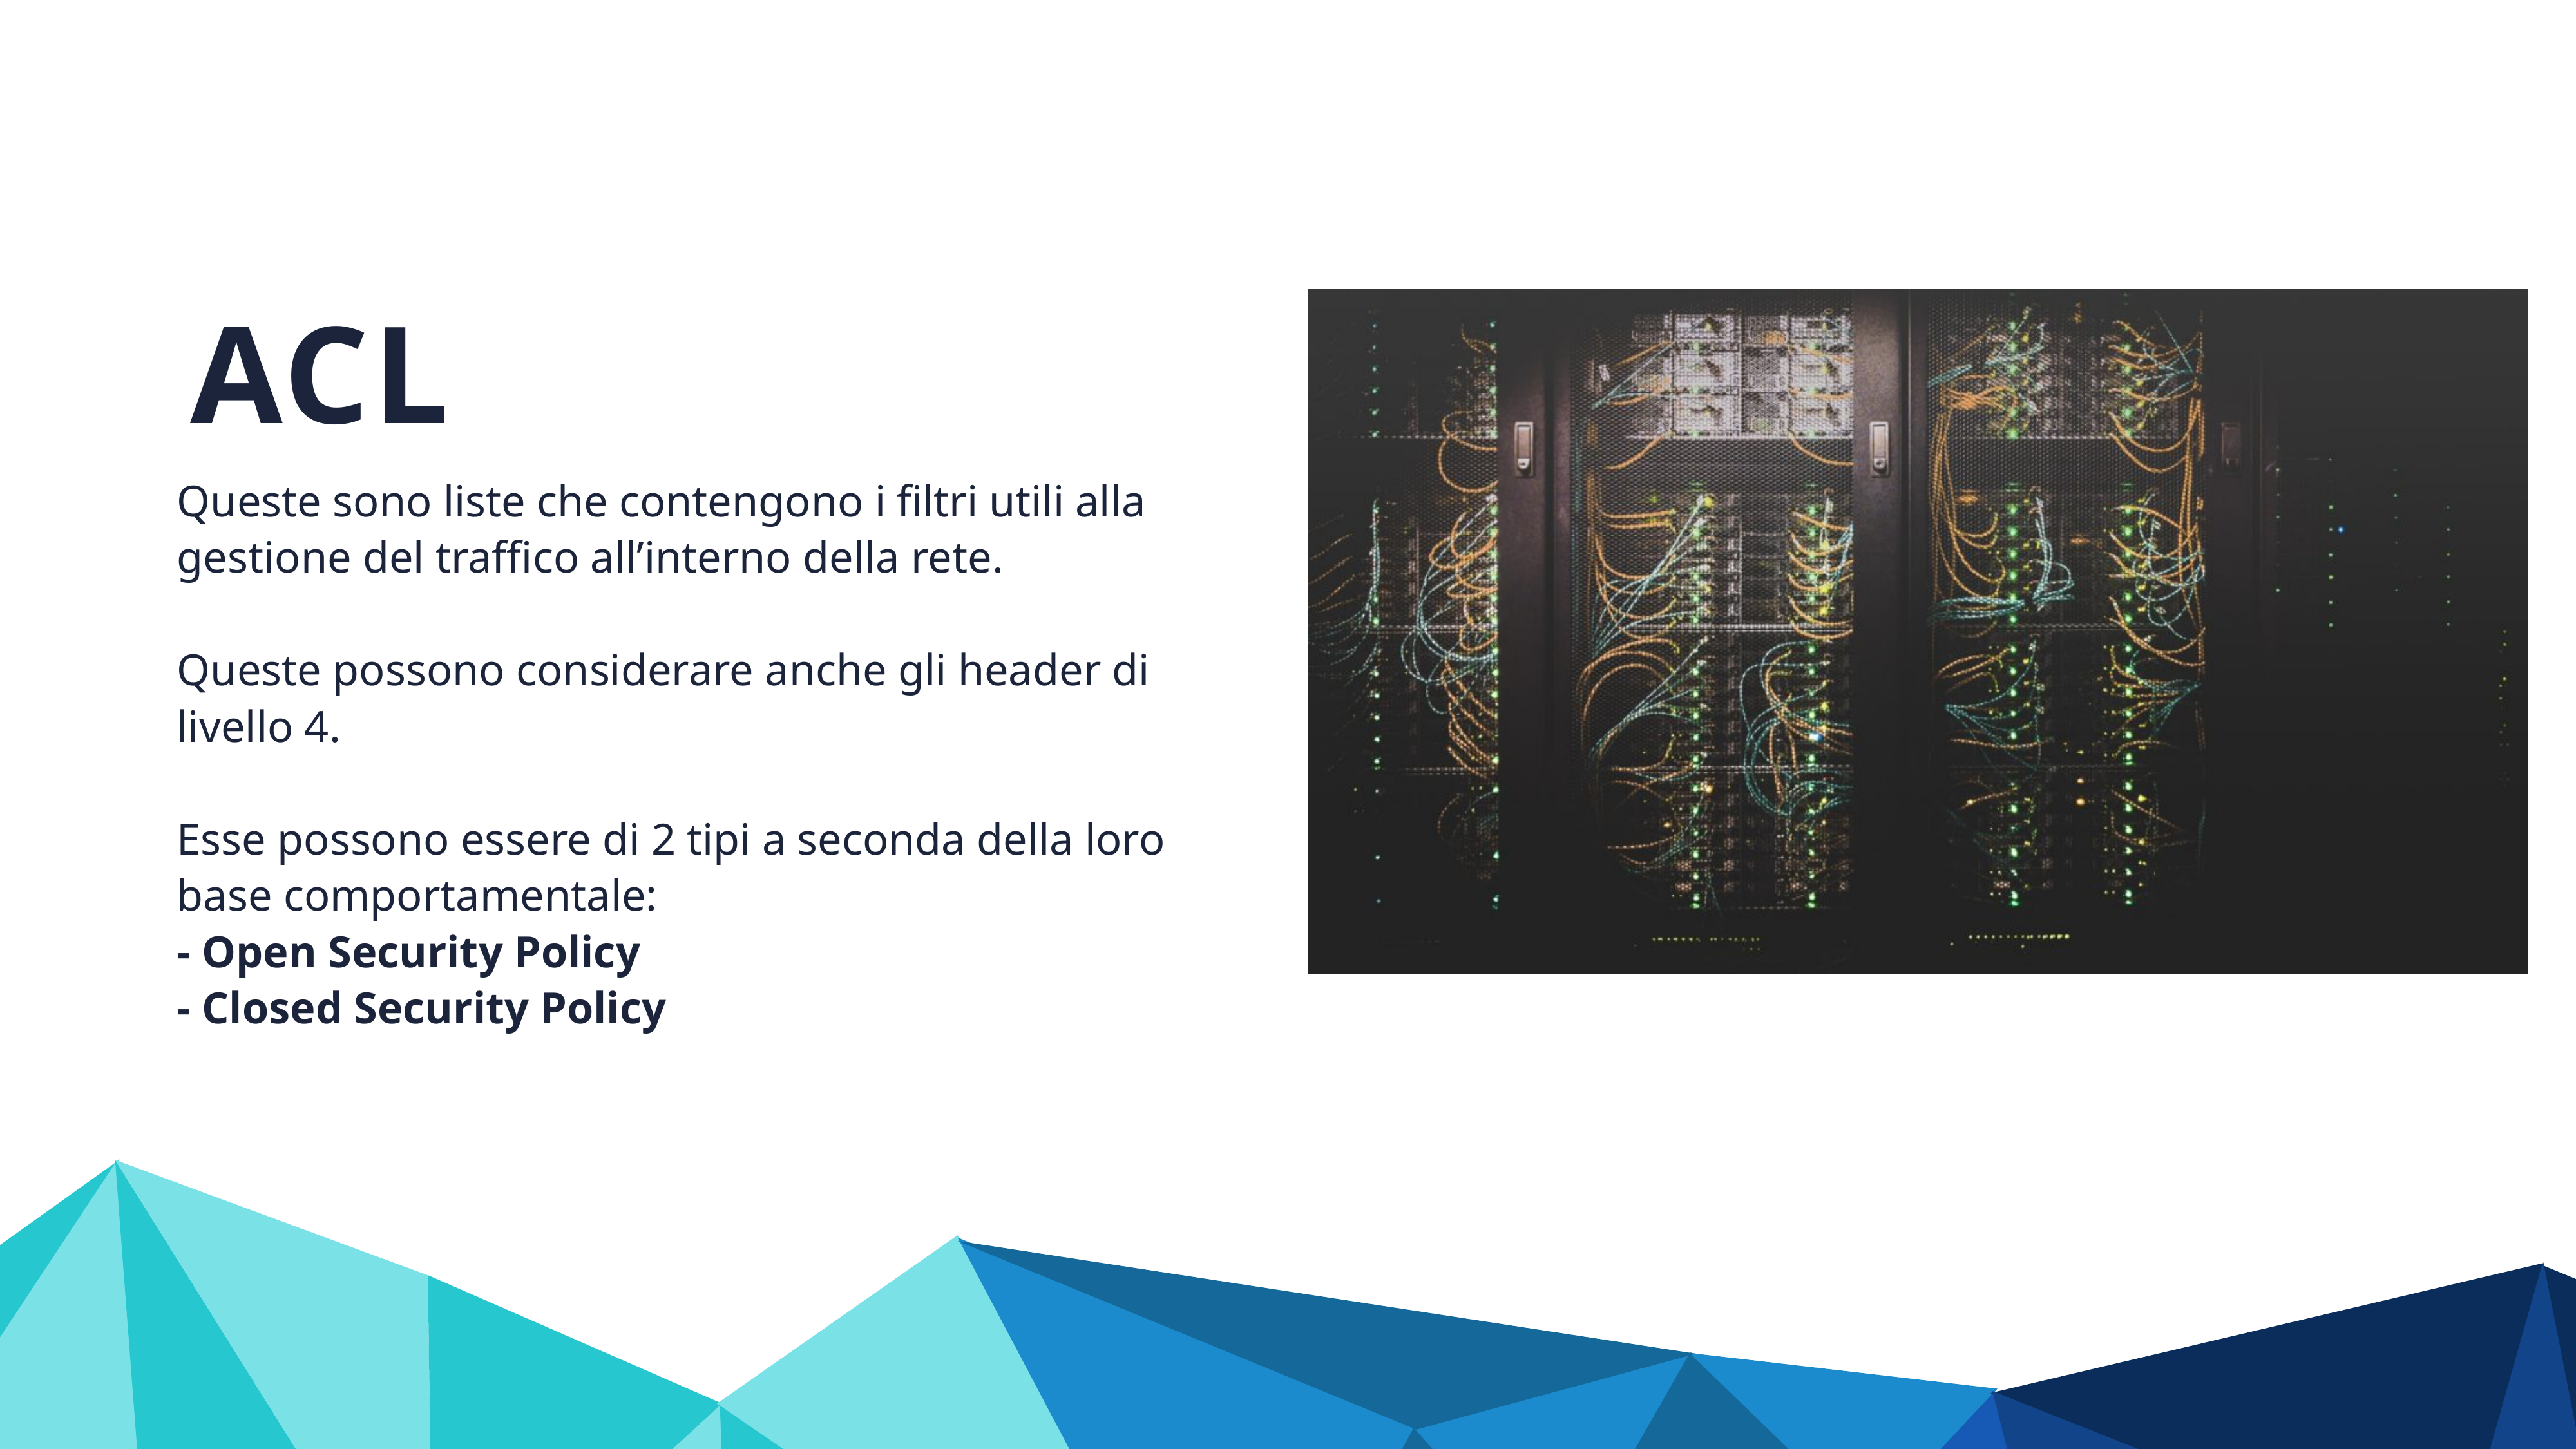

ACL
Queste sono liste che contengono i filtri utili alla gestione del traffico all’interno della rete.
Queste possono considerare anche gli header di livello 4.
Esse possono essere di 2 tipi a seconda della loro base comportamentale:
- Open Security Policy
- Closed Security Policy